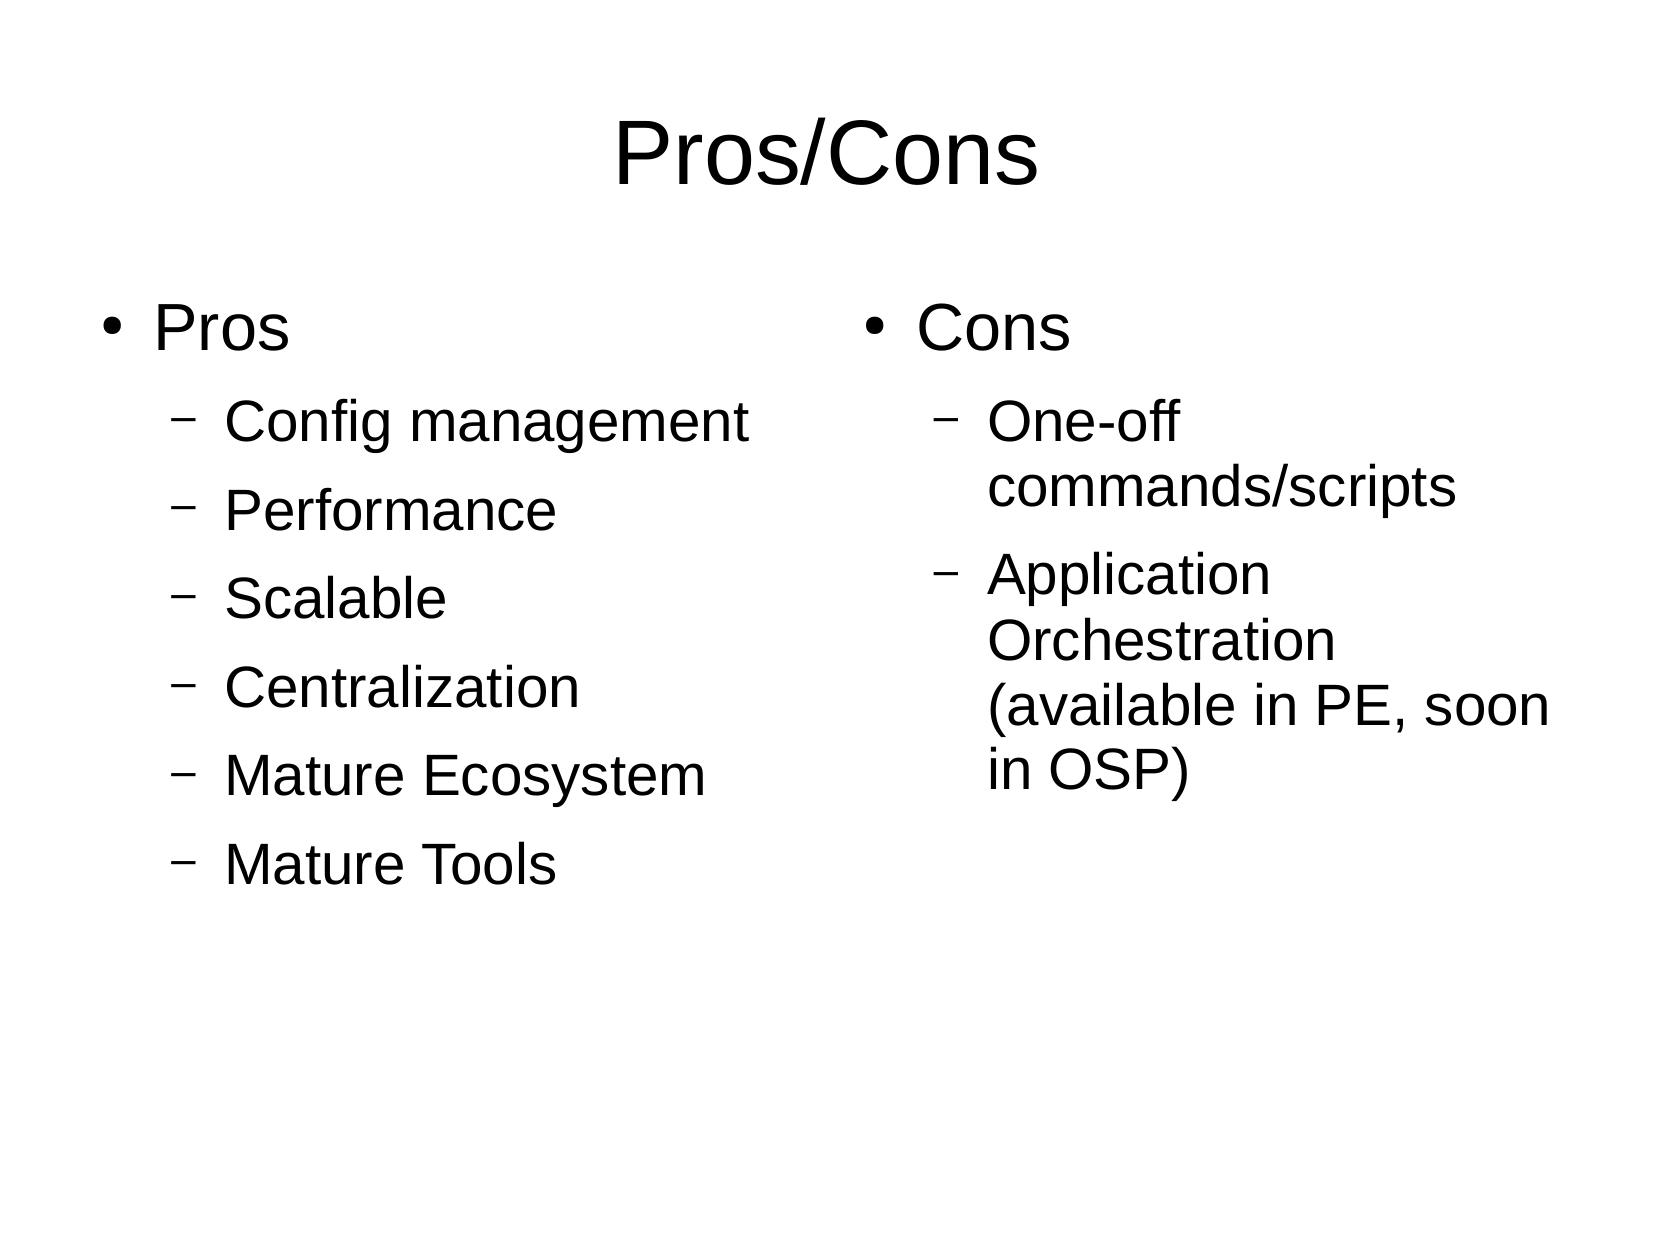

# Pros/Cons
Pros
Config management
Performance
Scalable
Centralization
Mature Ecosystem
Mature Tools
Cons
One-off commands/scripts
Application Orchestration (available in PE, soon in OSP)